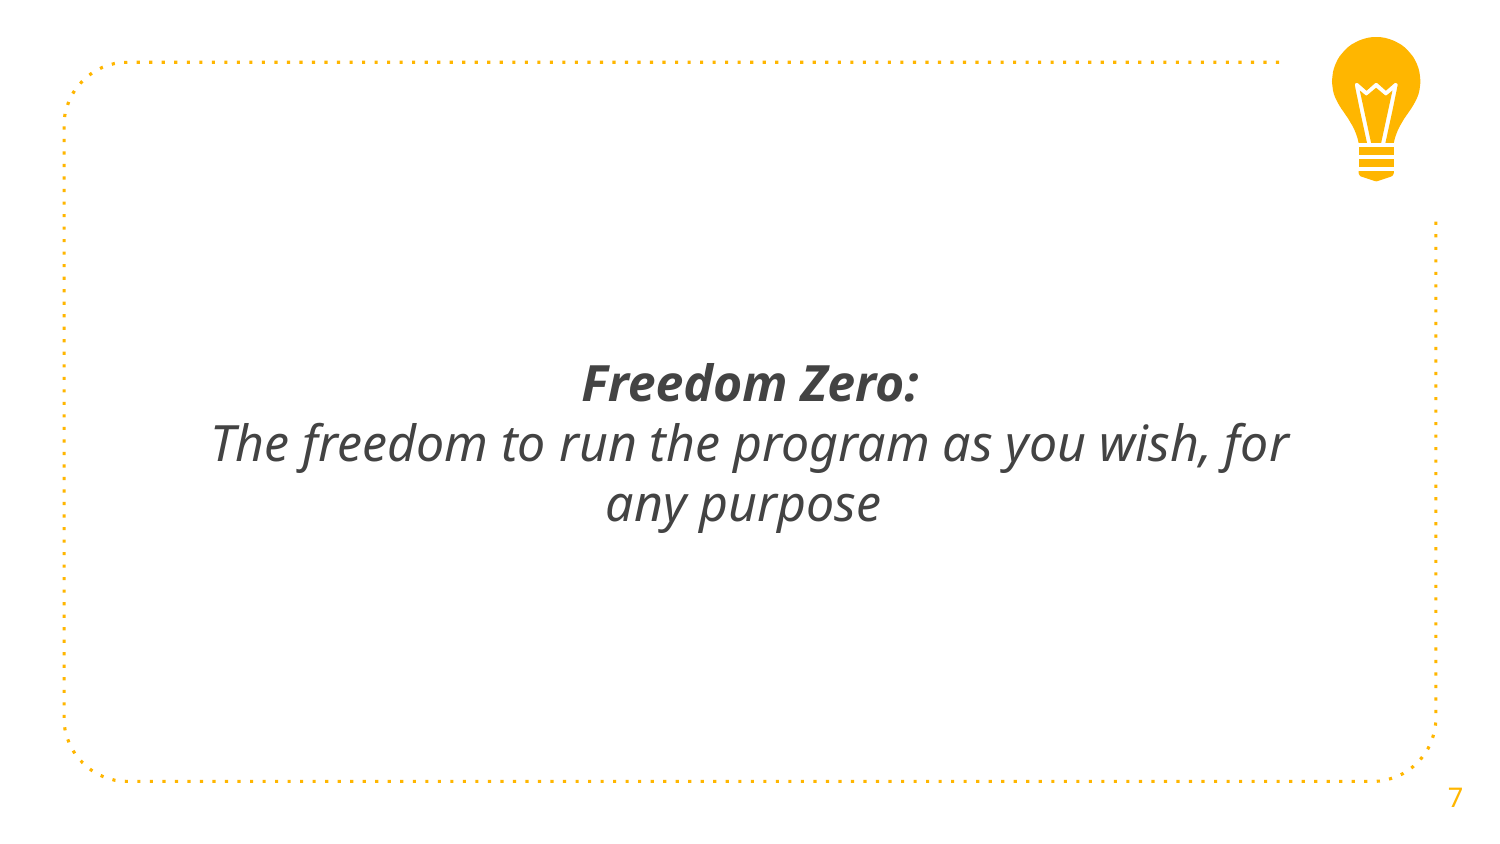

# Freedom Zero: The freedom to run the program as you wish, for any purpose